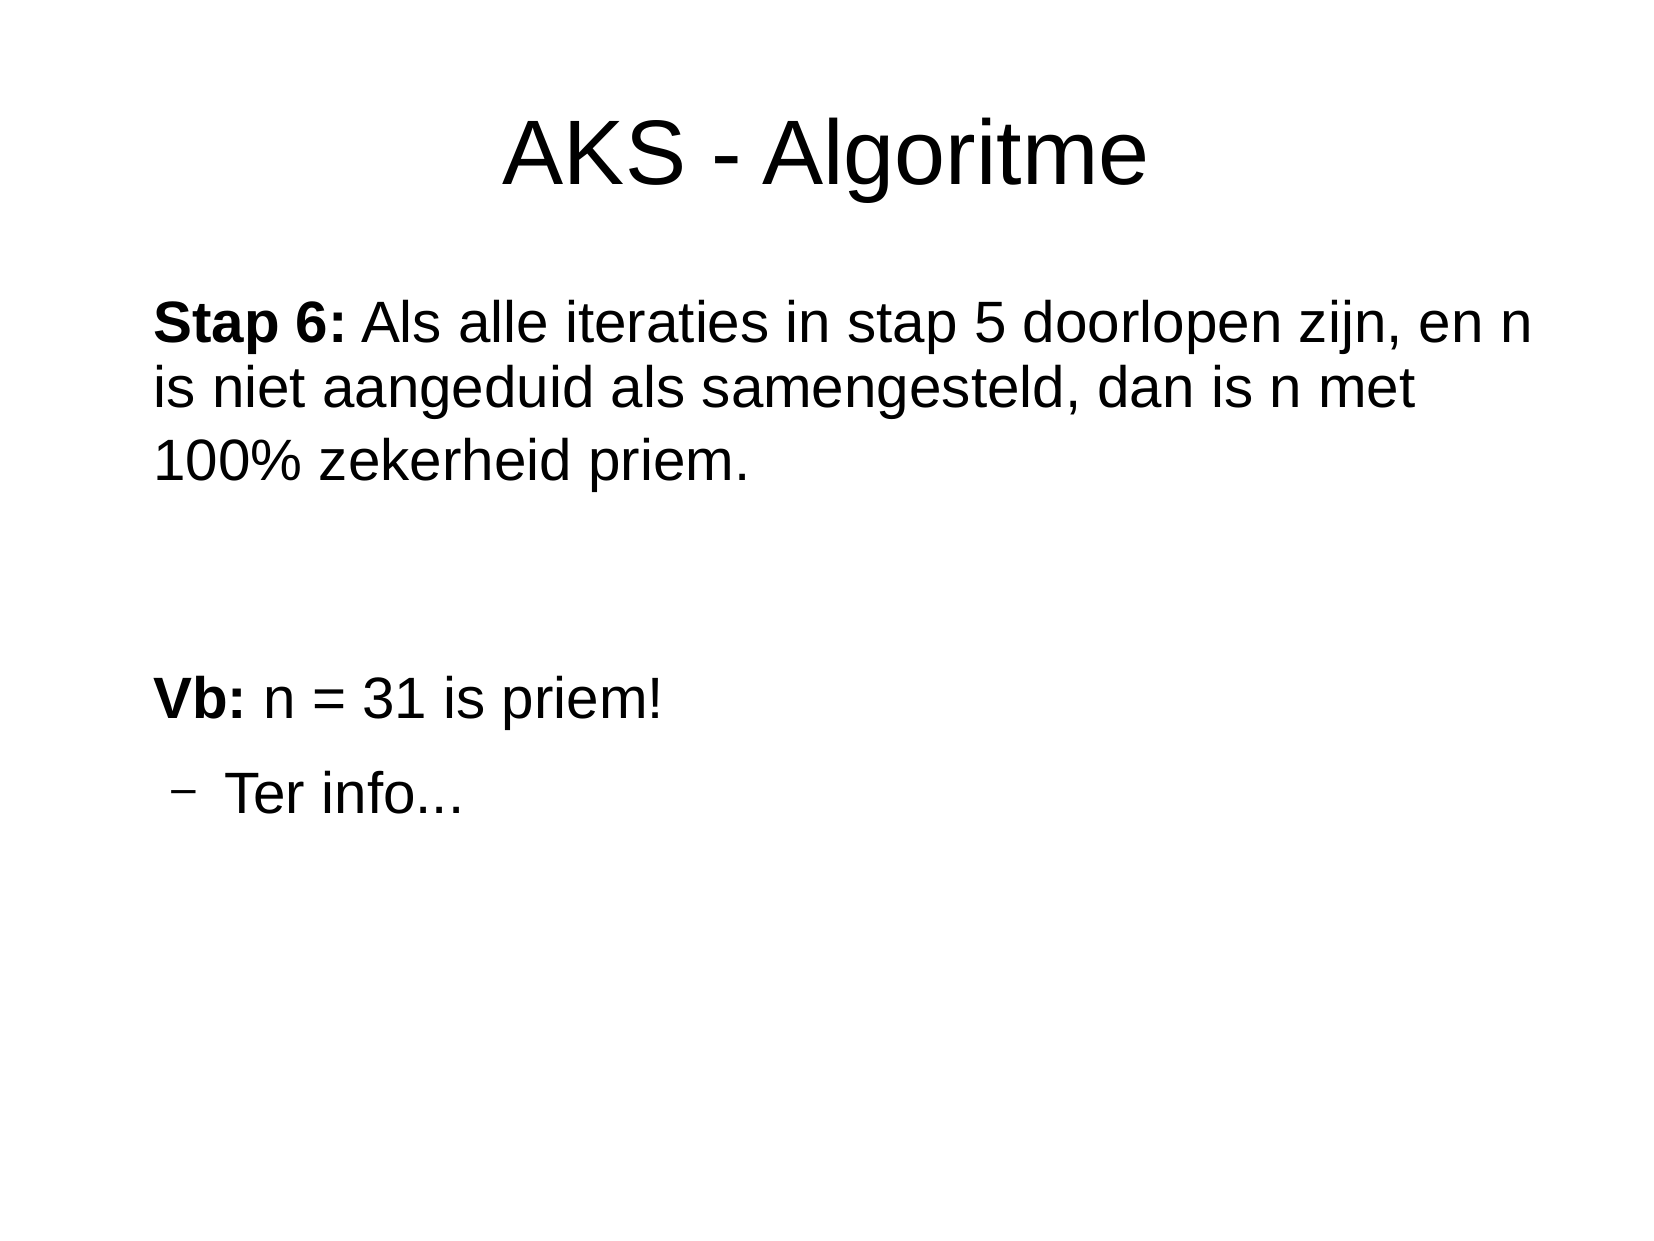

# AKS - Algoritme
Stap 6: Als alle iteraties in stap 5 doorlopen zijn, en n is niet aangeduid als samengesteld, dan is n met 100% zekerheid priem.
Vb: n = 31 is priem!
Ter info...